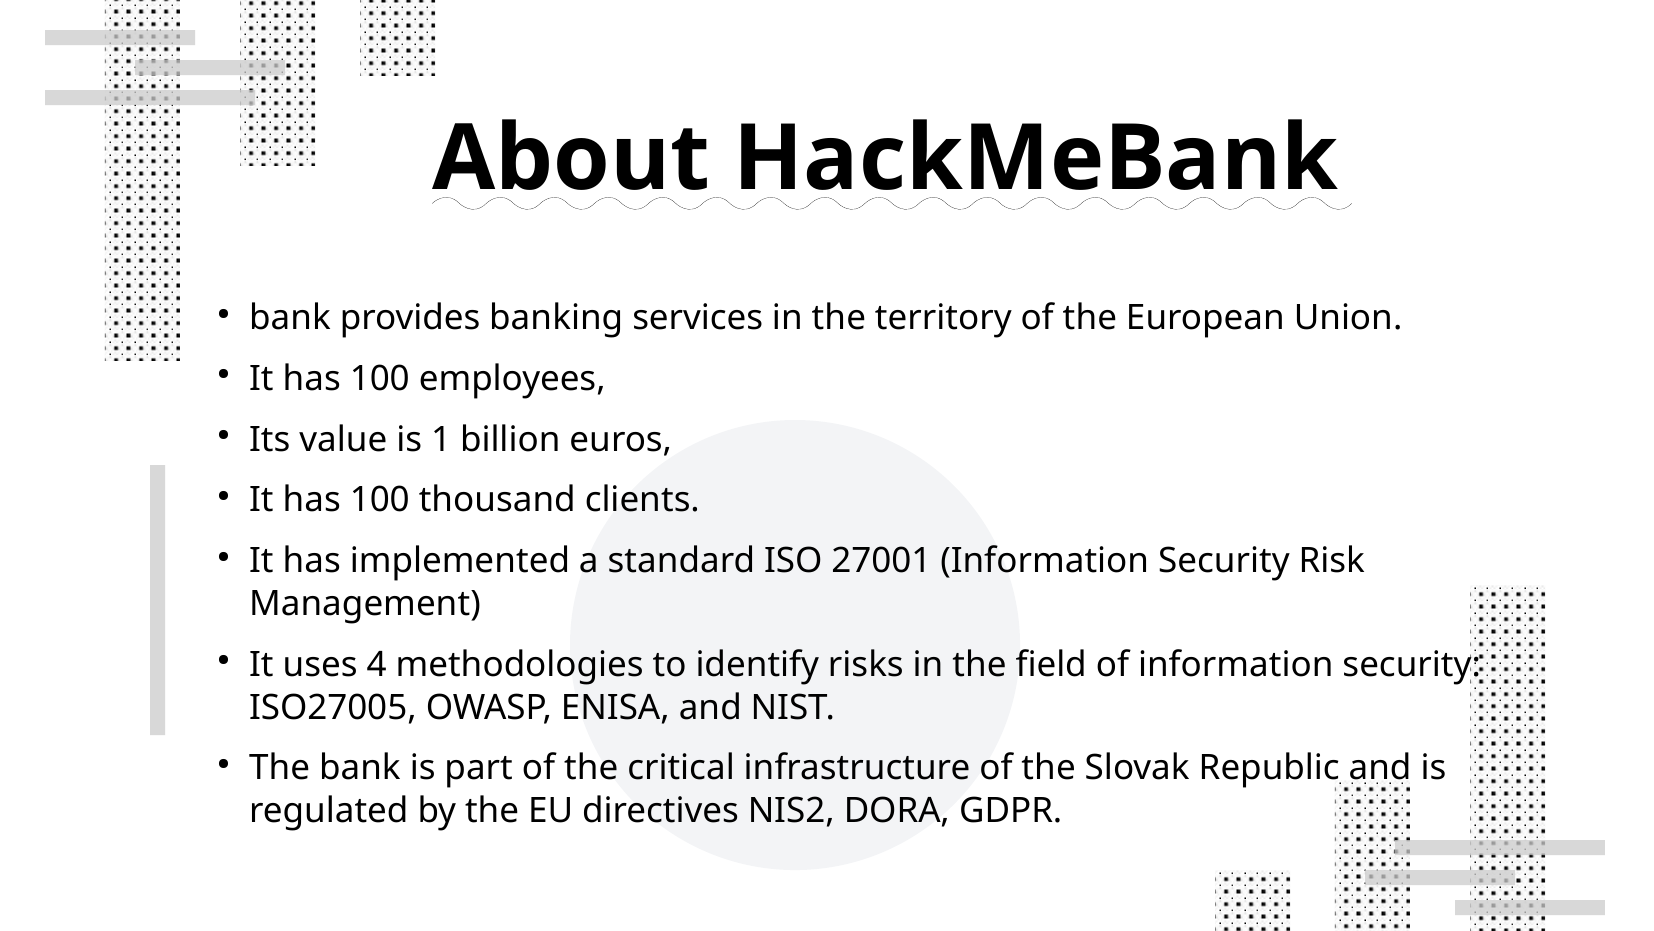

# About HackMeBank
bank provides banking services in the territory of the European Union.
It has 100 employees,
Its value is 1 billion euros,
It has 100 thousand clients.
It has implemented a standard ISO 27001 (Information Security Risk Management)
It uses 4 methodologies to identify risks in the field of information security: ISO27005, OWASP, ENISA, and NIST.
The bank is part of the critical infrastructure of the Slovak Republic and is regulated by the EU directives NIS2, DORA, GDPR.